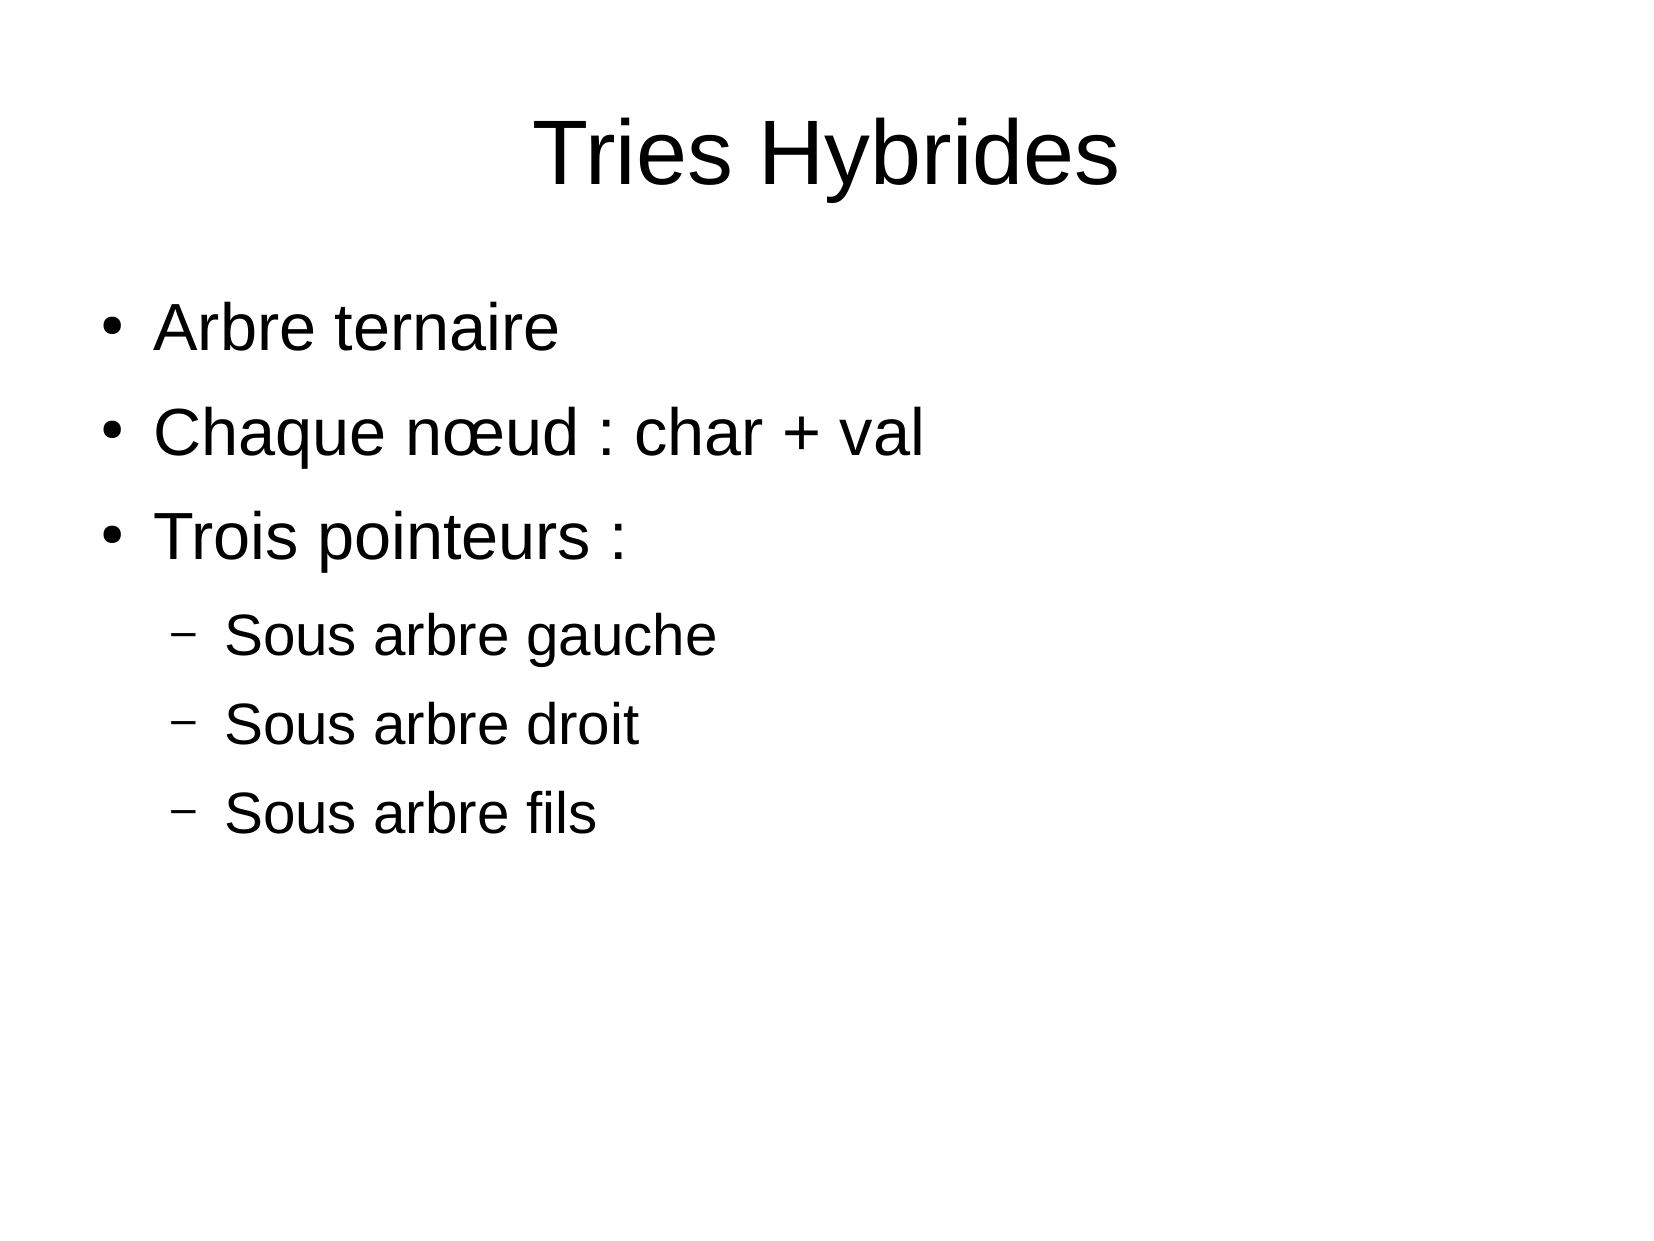

# Tries Hybrides
Arbre ternaire
Chaque nœud : char + val
Trois pointeurs :
Sous arbre gauche
Sous arbre droit
Sous arbre fils